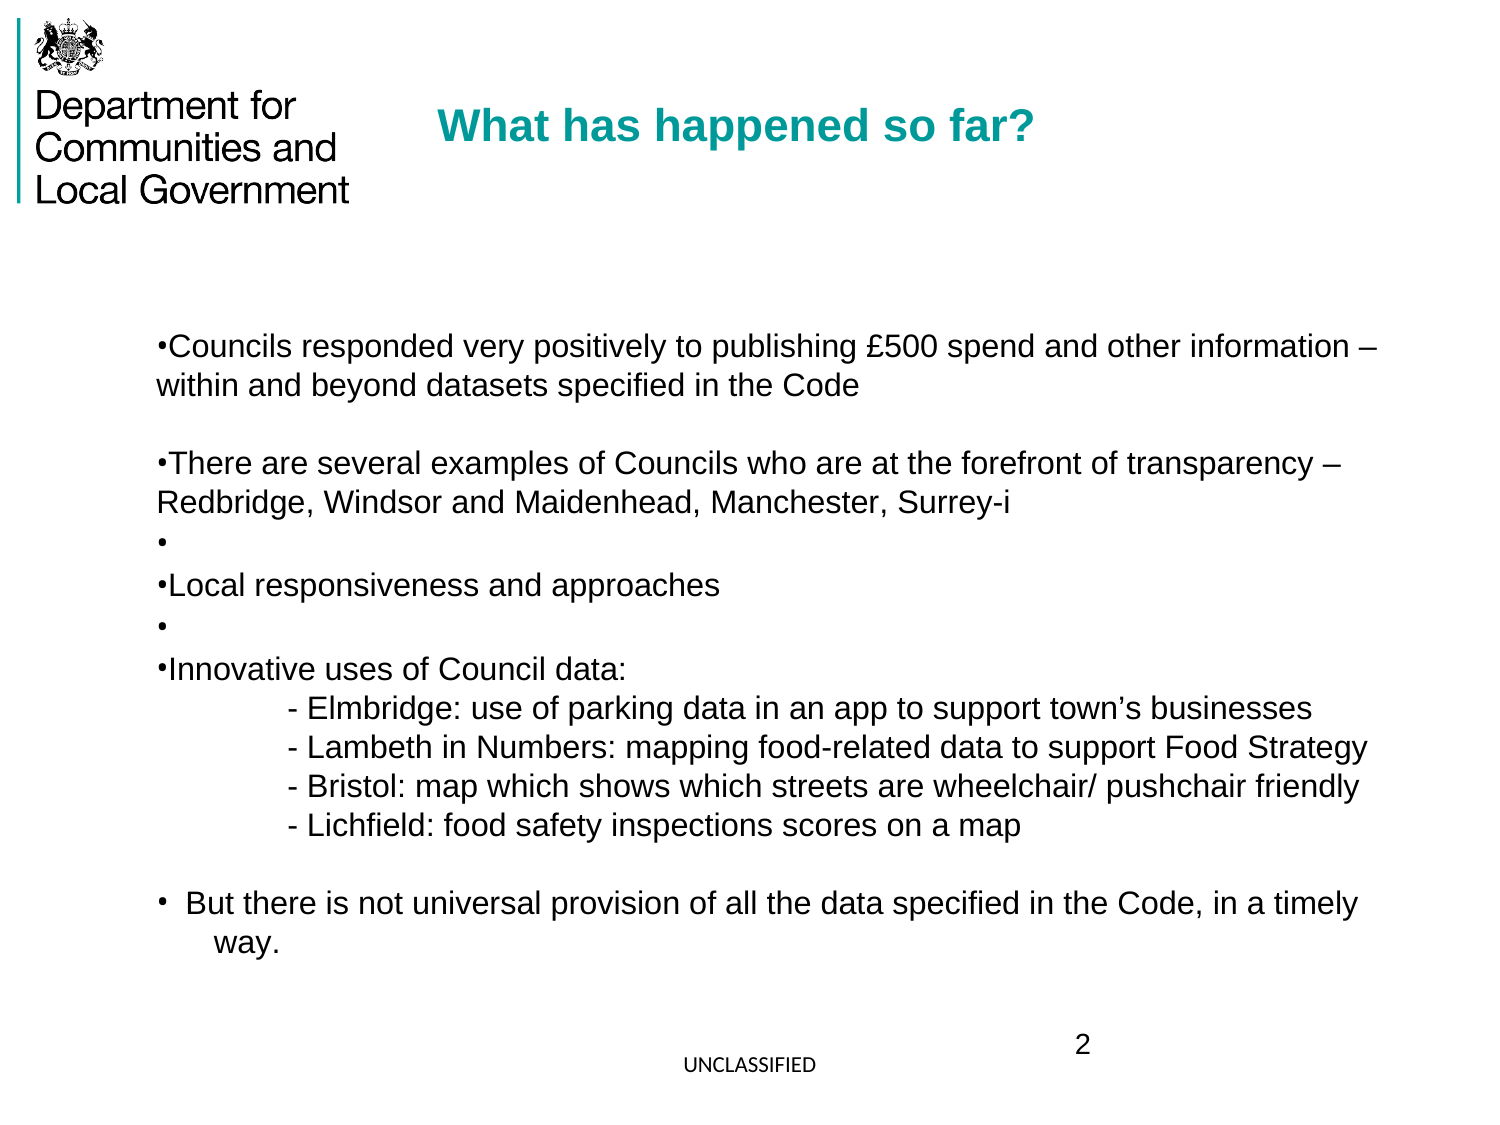

# What has happened so far?
Councils responded very positively to publishing £500 spend and other information – within and beyond datasets specified in the Code
There are several examples of Councils who are at the forefront of transparency – Redbridge, Windsor and Maidenhead, Manchester, Surrey-i
Local responsiveness and approaches
Innovative uses of Council data:
	- Elmbridge: use of parking data in an app to support town’s businesses
	- Lambeth in Numbers: mapping food-related data to support Food Strategy
	- Bristol: map which shows which streets are wheelchair/ pushchair friendly
	- Lichfield: food safety inspections scores on a map
But there is not universal provision of all the data specified in the Code, in a timely way.
UNCLASSIFIED